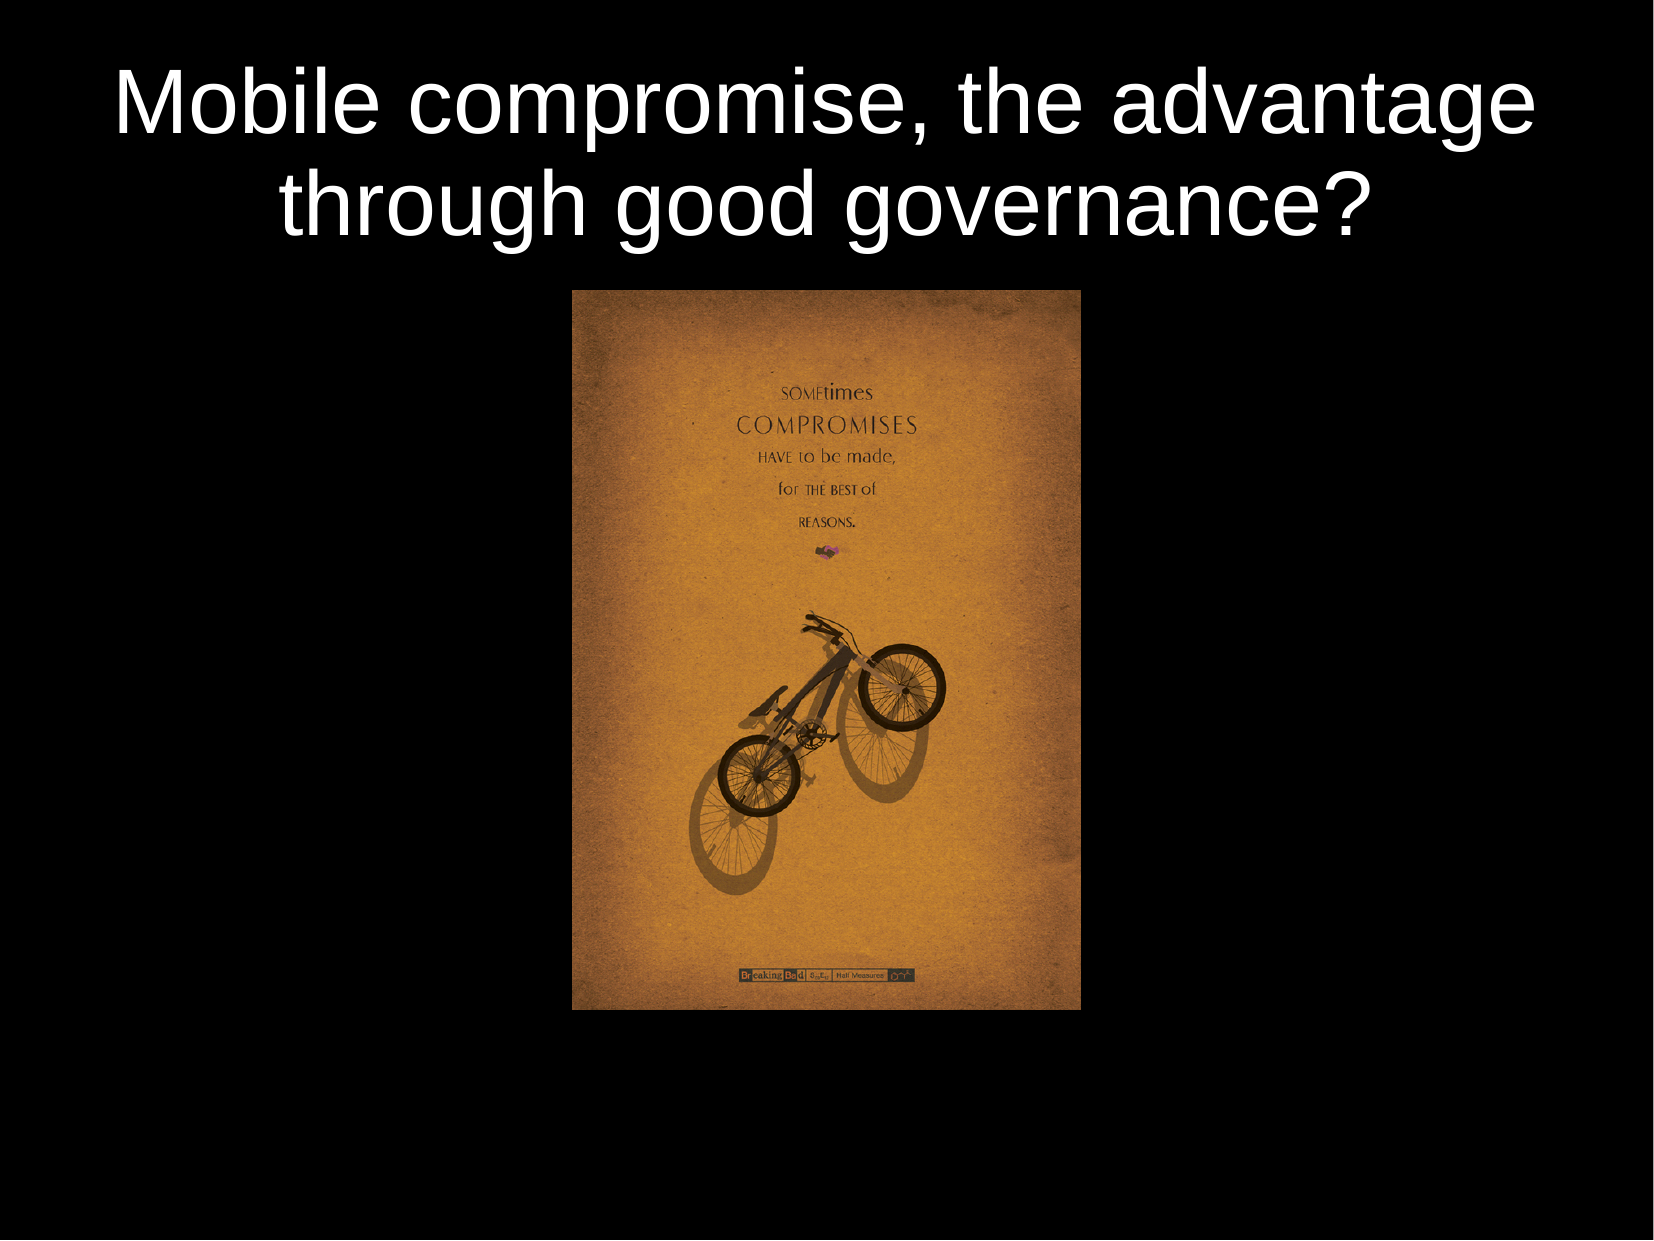

# Mobile compromise, the advantage through good governance?